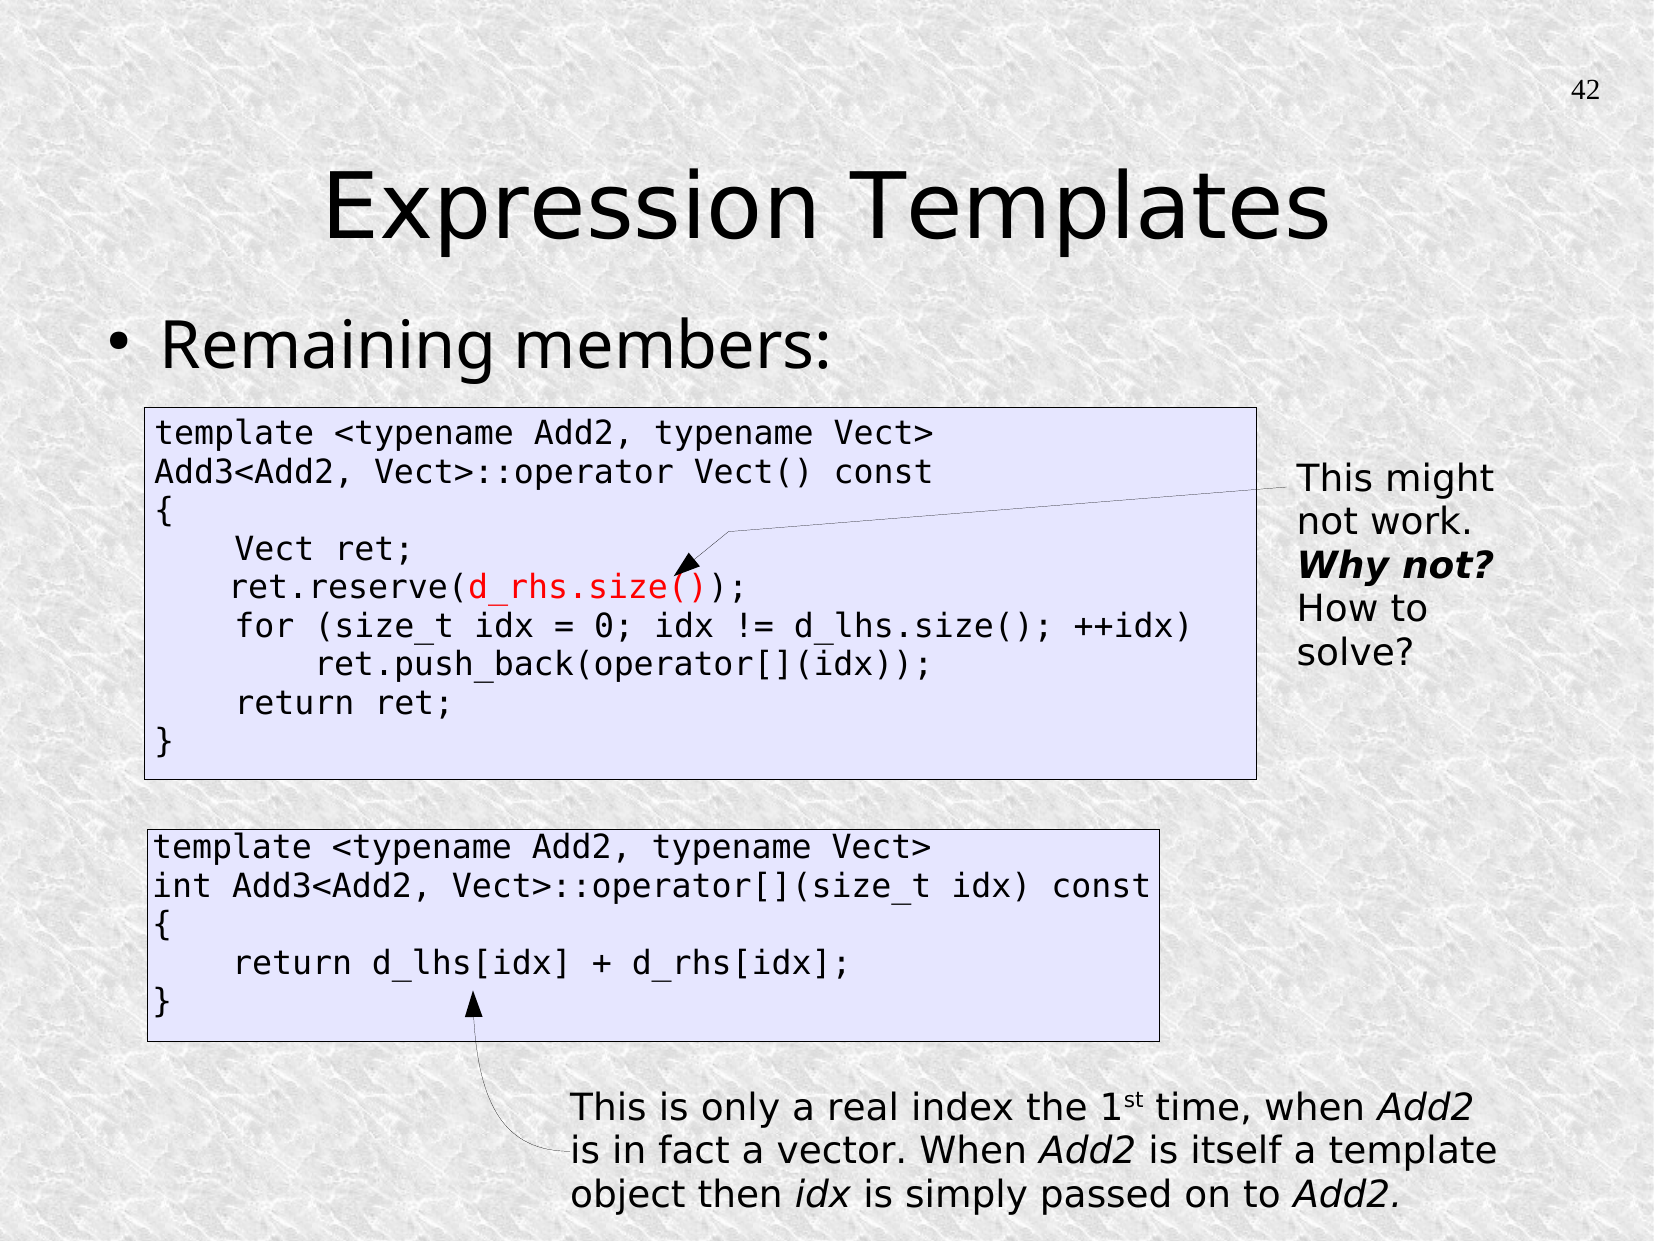

42
# Expression Templates
Remaining members:
template <typename Add2, typename Vect>
Add3<Add2, Vect>::operator Vect() const
{
 Vect ret;
	ret.reserve(d_rhs.size());
 for (size_t idx = 0; idx != d_lhs.size(); ++idx)
 ret.push_back(operator[](idx));
 return ret;
}
This might
not work.
Why not?
How to
solve?
template <typename Add2, typename Vect>
int Add3<Add2, Vect>::operator[](size_t idx) const
{
 return d_lhs[idx] + d_rhs[idx];
}
This is only a real index the 1st time, when Add2
is in fact a vector. When Add2 is itself a template
object then idx is simply passed on to Add2.